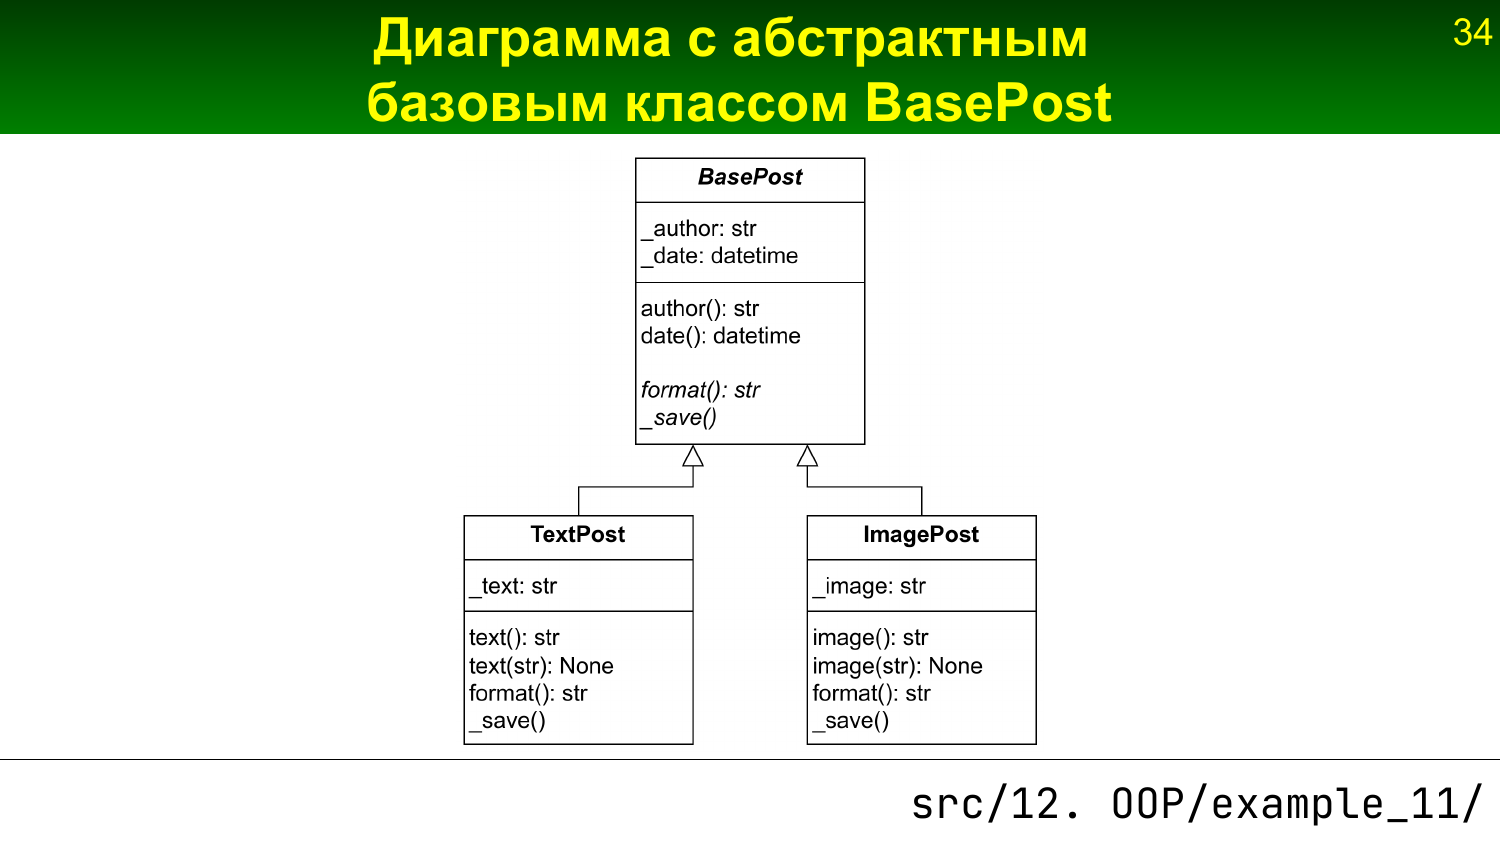

# Диаграмма с абстрактным базовым классом BasePost
src/12. OOP/example_11/